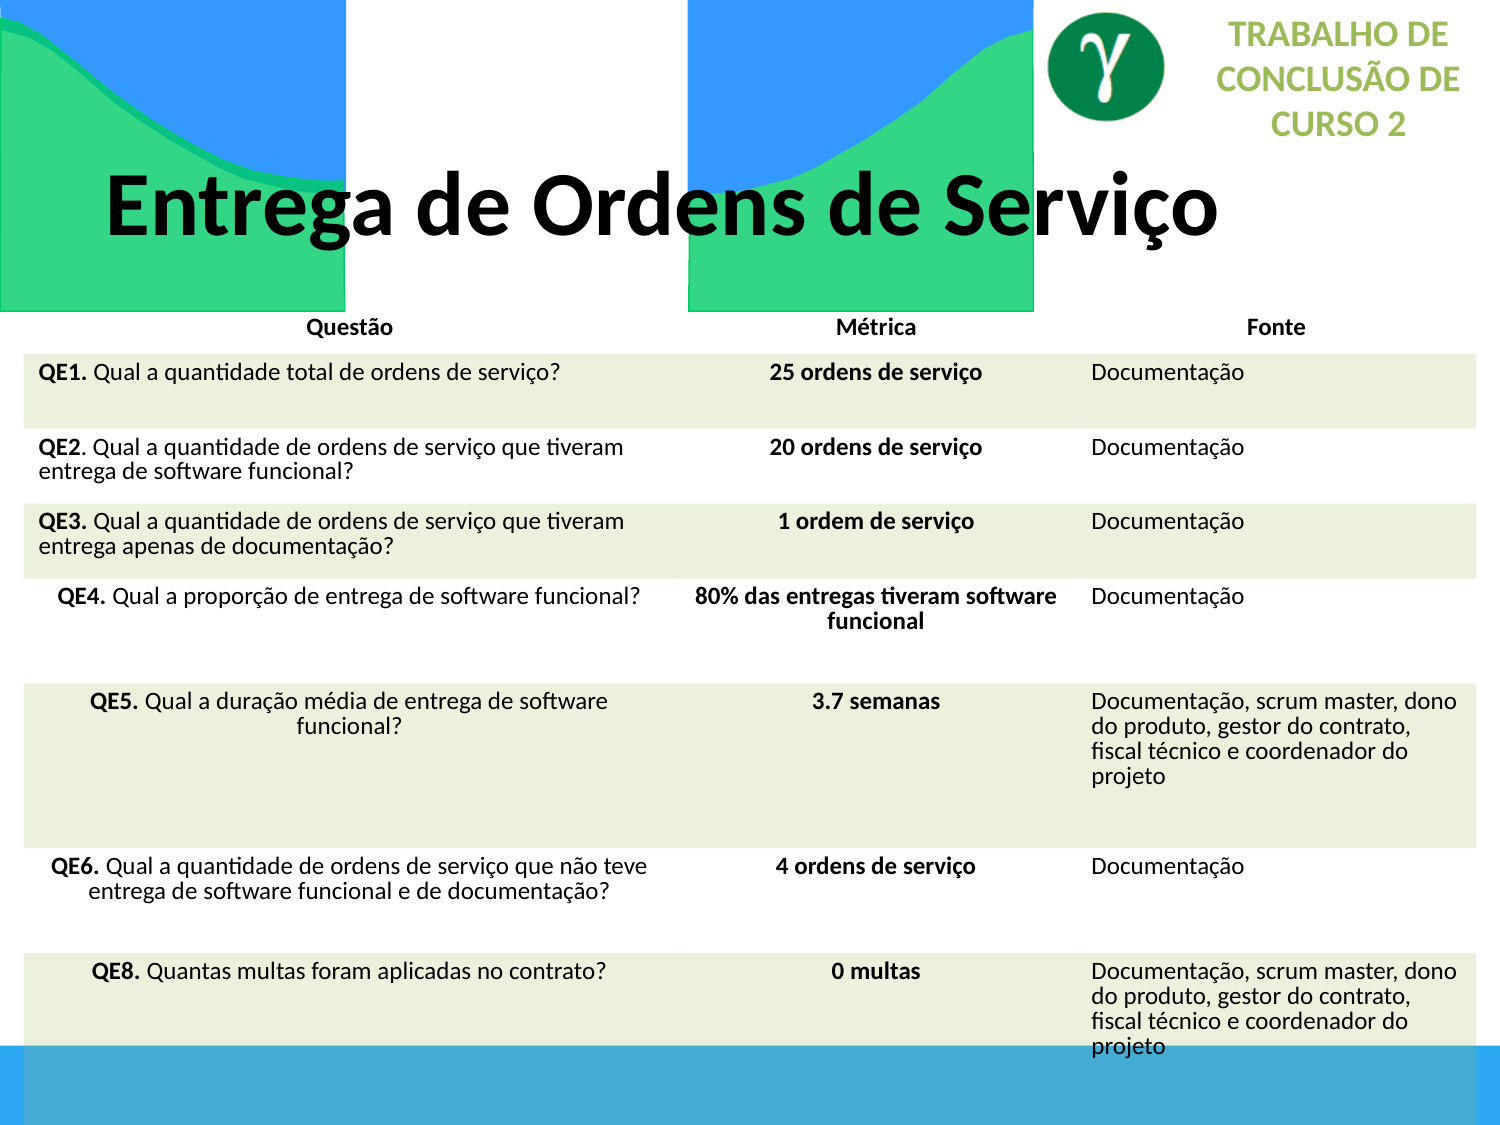

TRABALHO DE CONCLUSÃO DE CURSO 2
Entrega de Ordens de Serviço
| Questão | Métrica | Fonte |
| --- | --- | --- |
| QE1. Qual a quantidade total de ordens de serviço? | 25 ordens de serviço | Documentação |
| QE2. Qual a quantidade de ordens de serviço que tiveram entrega de software funcional? | 20 ordens de serviço | Documentação |
| QE3. Qual a quantidade de ordens de serviço que tiveram entrega apenas de documentação? | 1 ordem de serviço | Documentação |
| QE4. Qual a proporção de entrega de software funcional? | 80% das entregas tiveram software funcional | Documentação |
| QE5. Qual a duração média de entrega de software funcional? | 3.7 semanas | Documentação, scrum master, dono do produto, gestor do contrato, fiscal técnico e coordenador do projeto |
| QE6. Qual a quantidade de ordens de serviço que não teve entrega de software funcional e de documentação? | 4 ordens de serviço | Documentação |
| QE8. Quantas multas foram aplicadas no contrato? | 0 multas | Documentação, scrum master, dono do produto, gestor do contrato, fiscal técnico e coordenador do projeto |